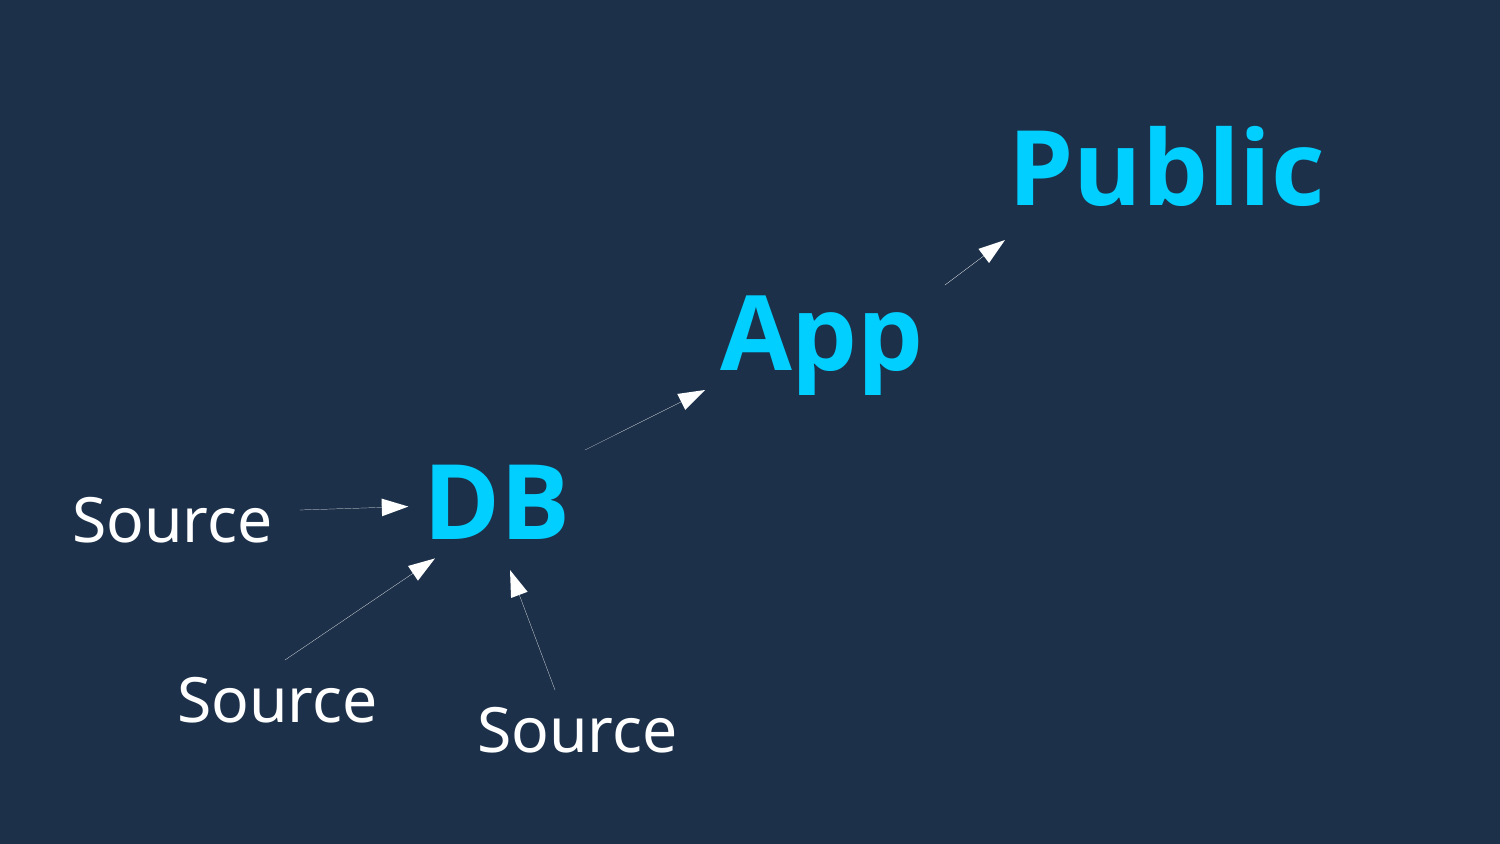

# Public
App
DB
Source
Source
Source